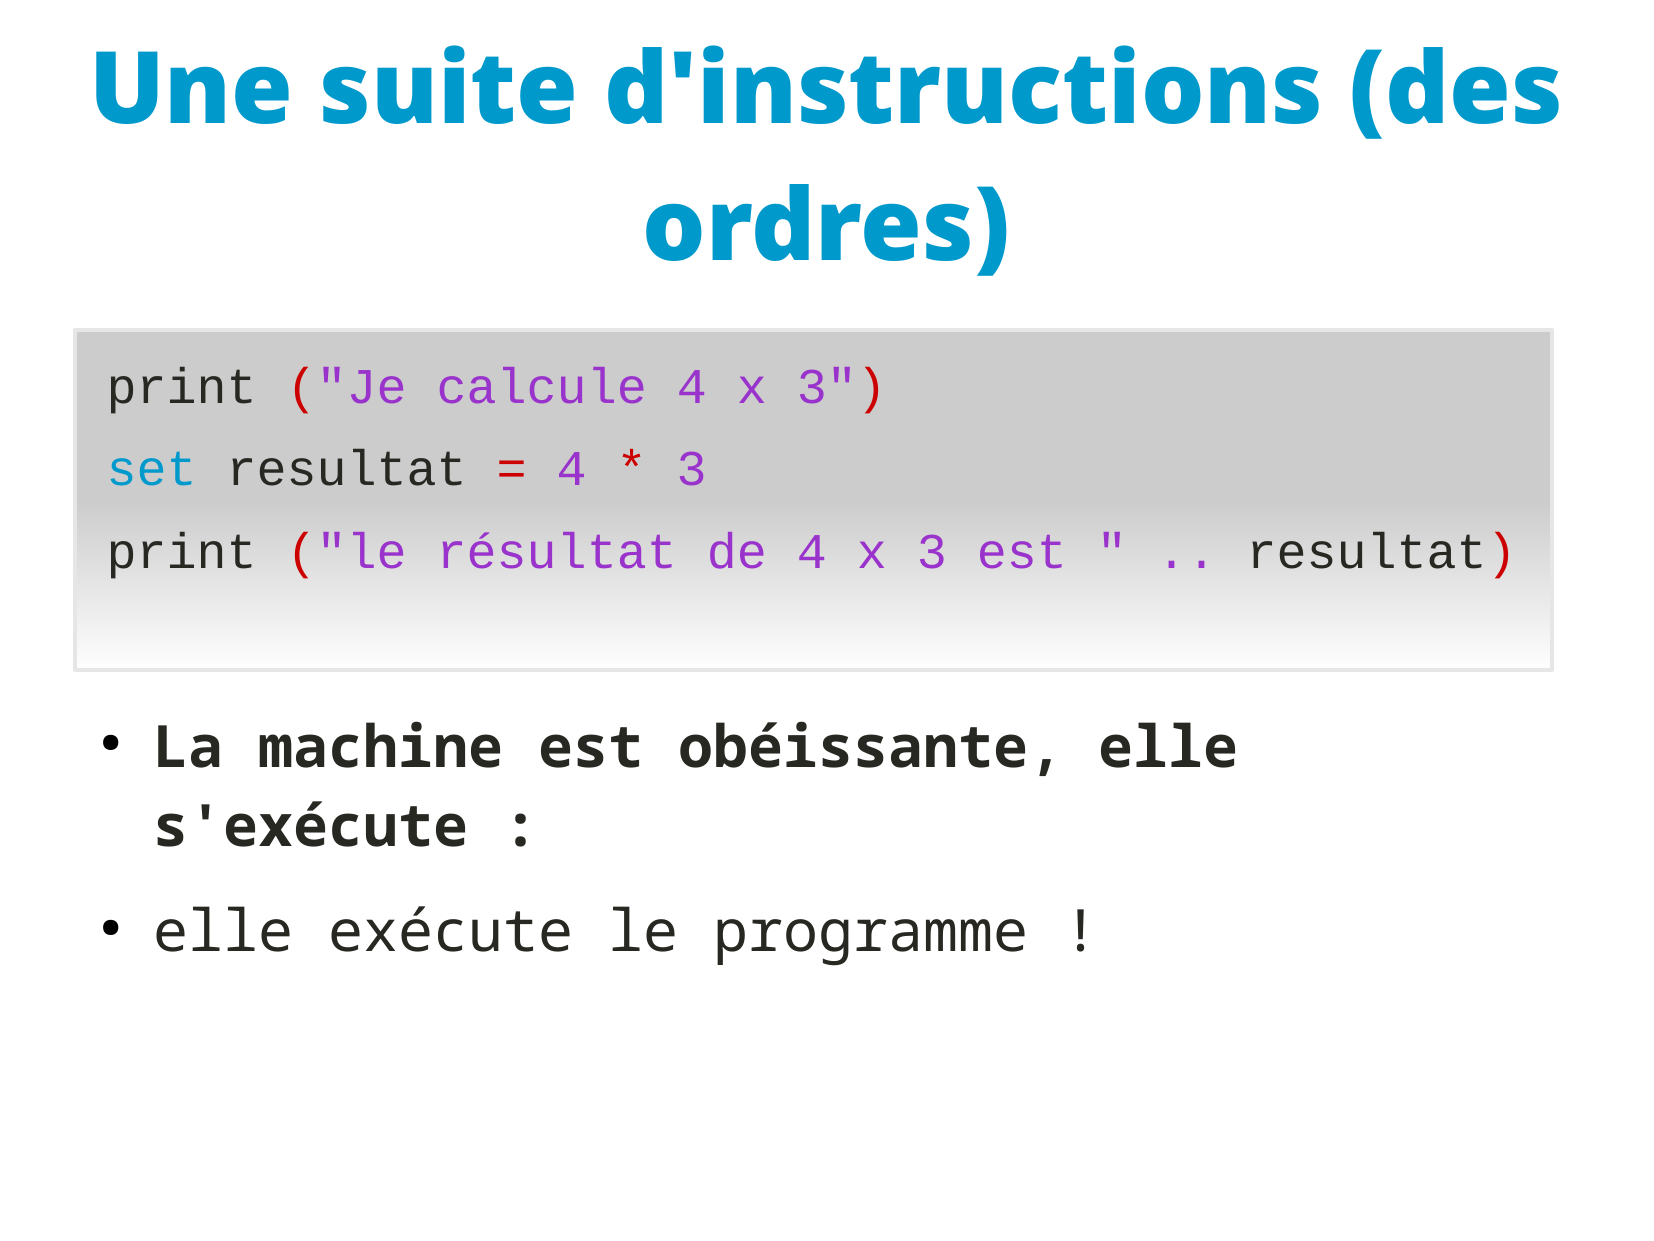

# Une suite d'instructions (des ordres)
print ("Je calcule 4 x 3")
set resultat = 4 * 3
print ("le résultat de 4 x 3 est " .. resultat)
La machine est obéissante, elle s'exécute :
elle exécute le programme !